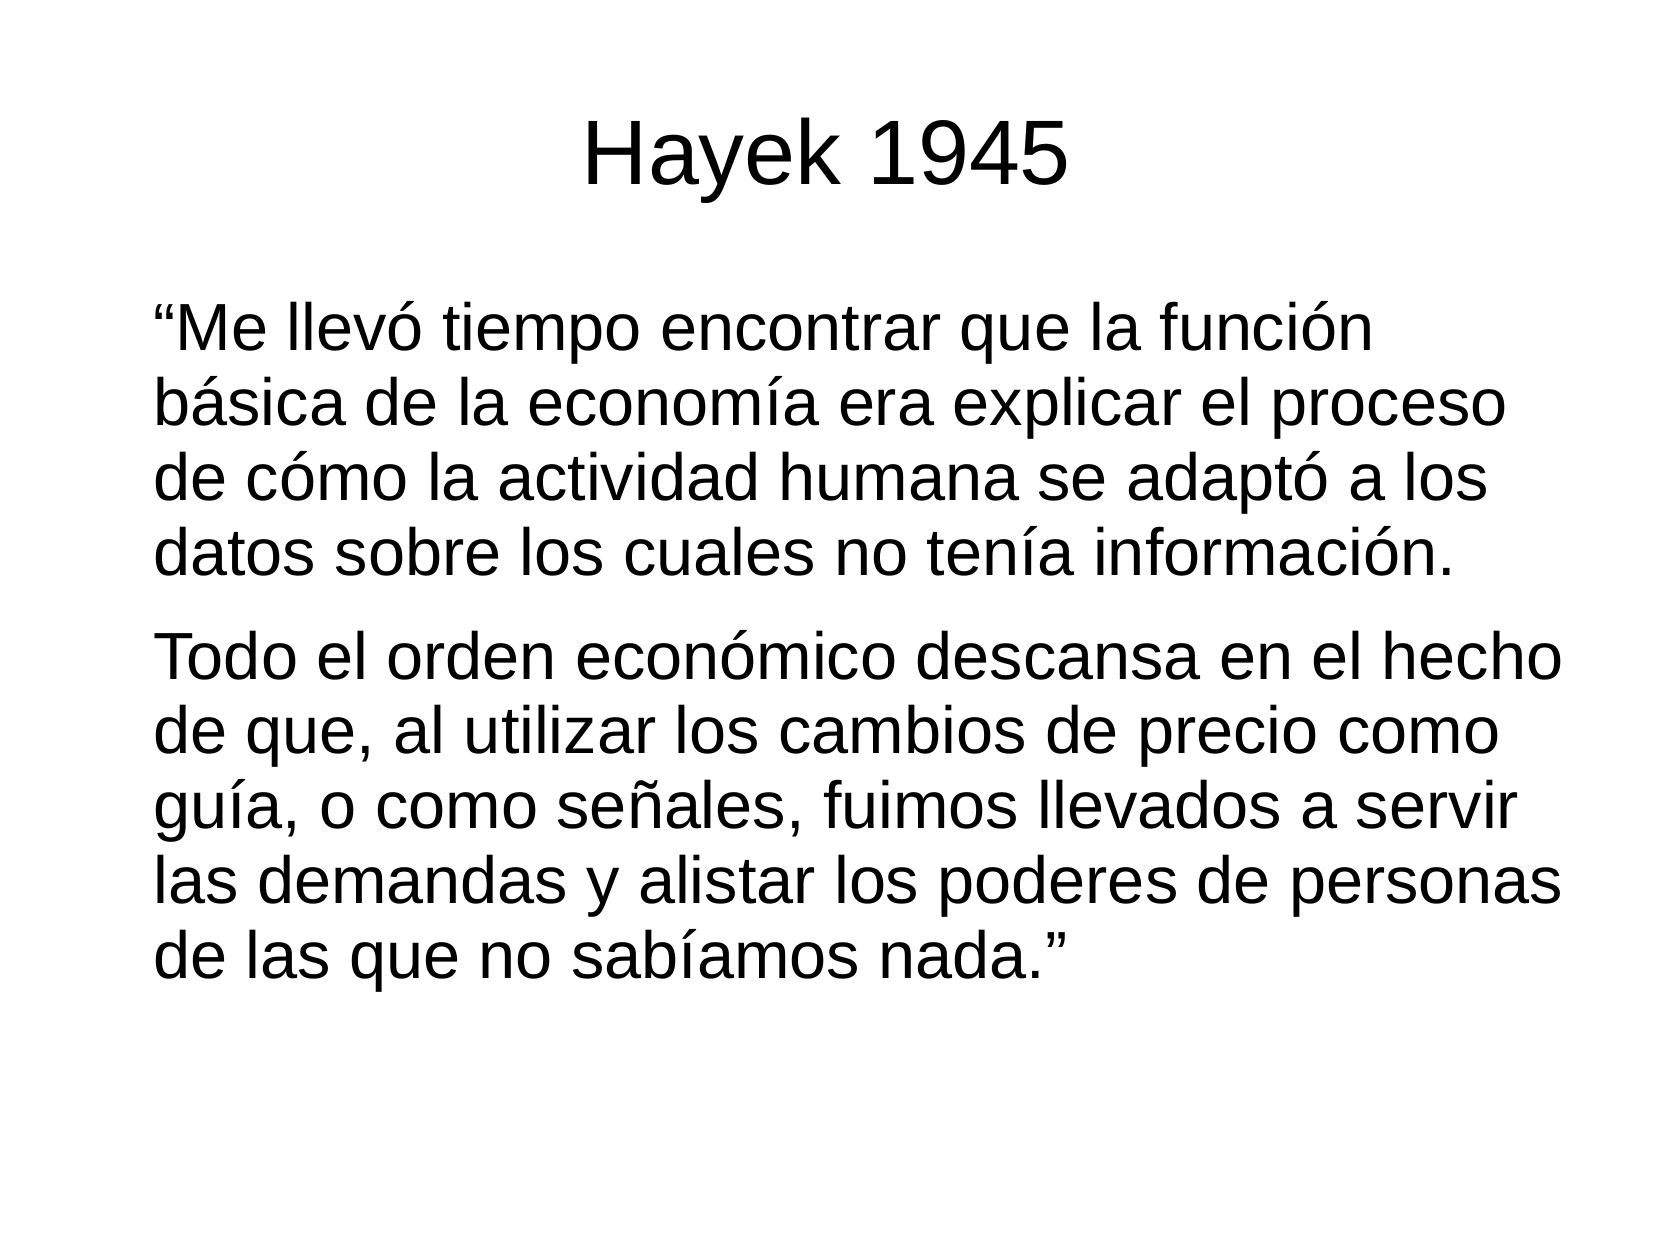

# Hayek 1945
“Me llevó tiempo encontrar que la función básica de la economía era explicar el proceso de cómo la actividad humana se adaptó a los datos sobre los cuales no tenía información.
Todo el orden económico descansa en el hecho de que, al utilizar los cambios de precio como guía, o como señales, fuimos llevados a servir las demandas y alistar los poderes de personas de las que no sabíamos nada.”